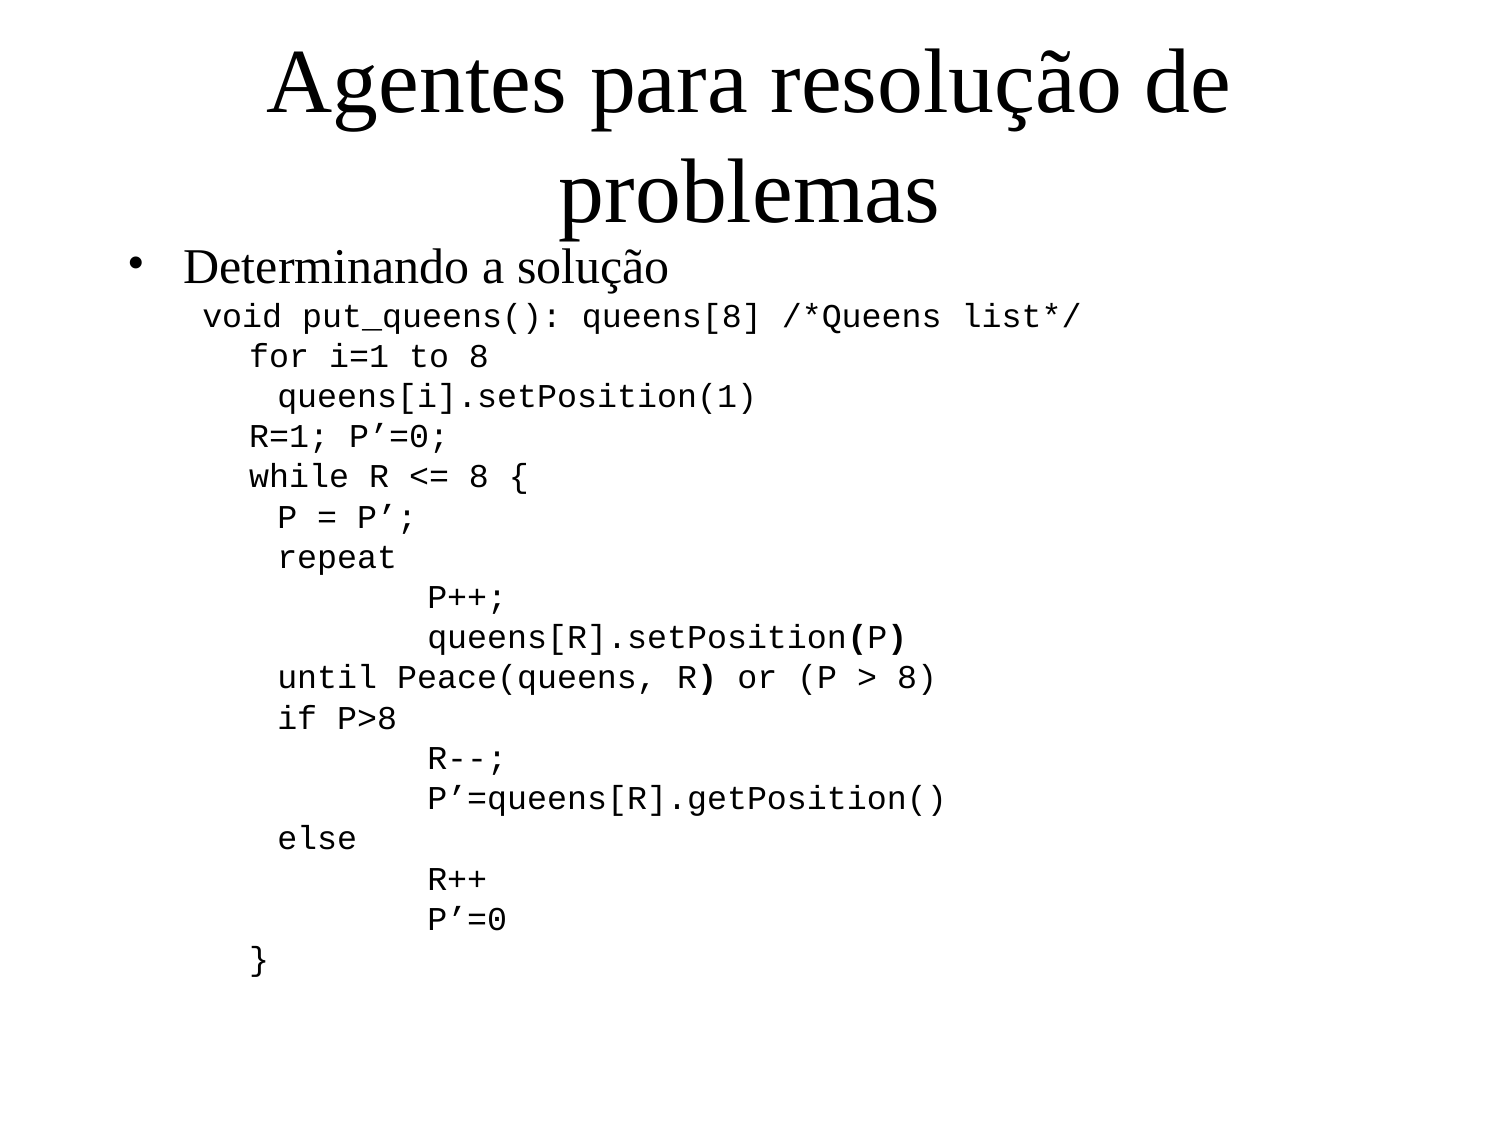

Agentes para resolução de problemas
# Determinando a solução
void put_queens(): queens[8] /*Queens list*/
	for i=1 to 8
		queens[i].setPosition(1)
	R=1; P’=0;
	while R <= 8 {
		P = P’;
		repeat
			P++;
			queens[R].setPosition(P)
		until Peace(queens, R) or (P > 8)
		if P>8
			R--;
			P’=queens[R].getPosition()
		else
			R++
			P’=0
	}